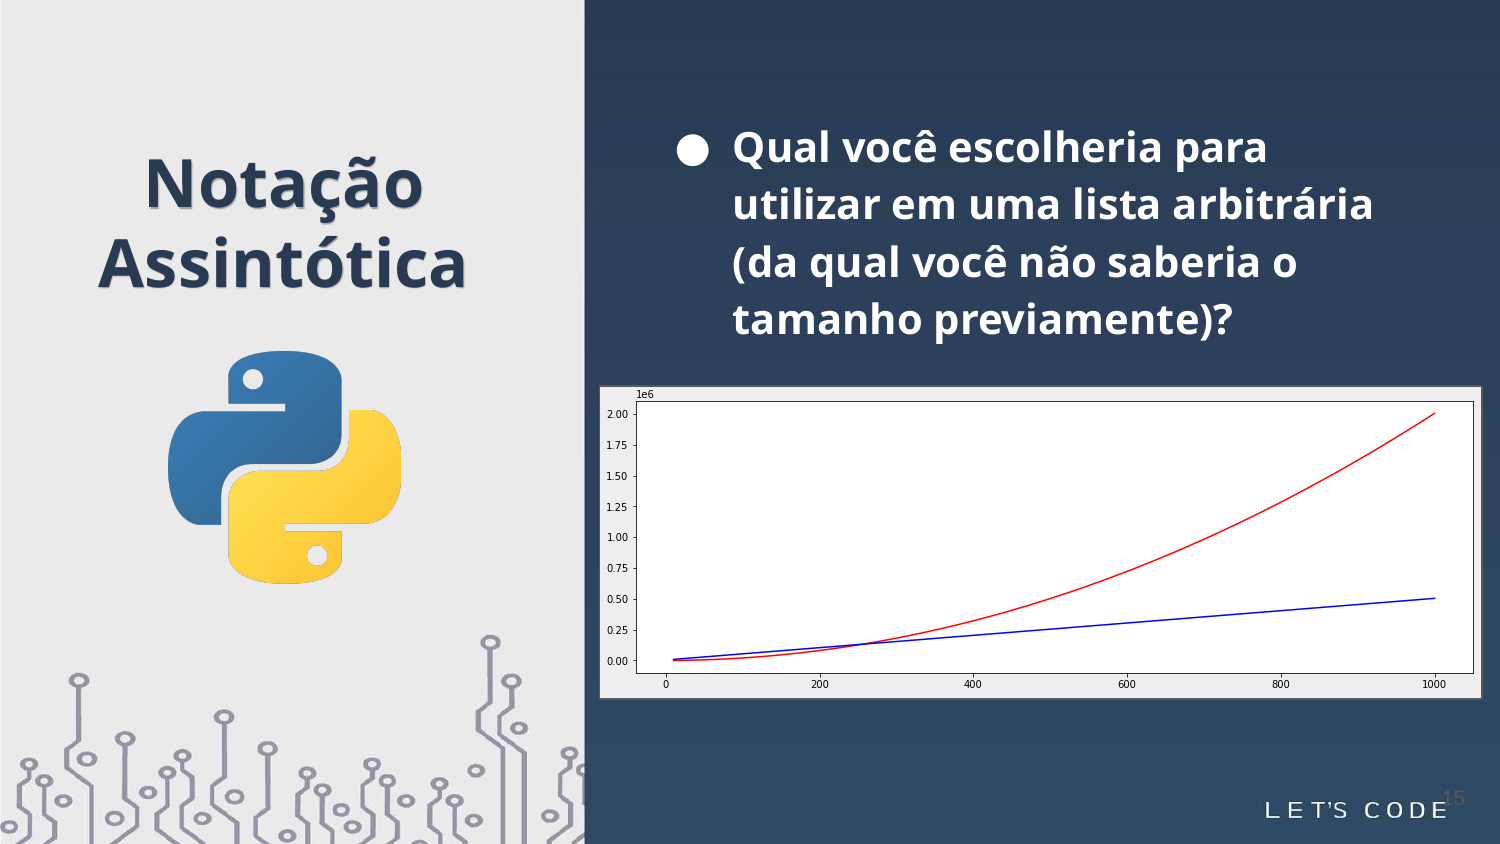

Notação Assintótica
Qual você escolheria para utilizar em uma lista arbitrária (da qual você não saberia o tamanho previamente)?